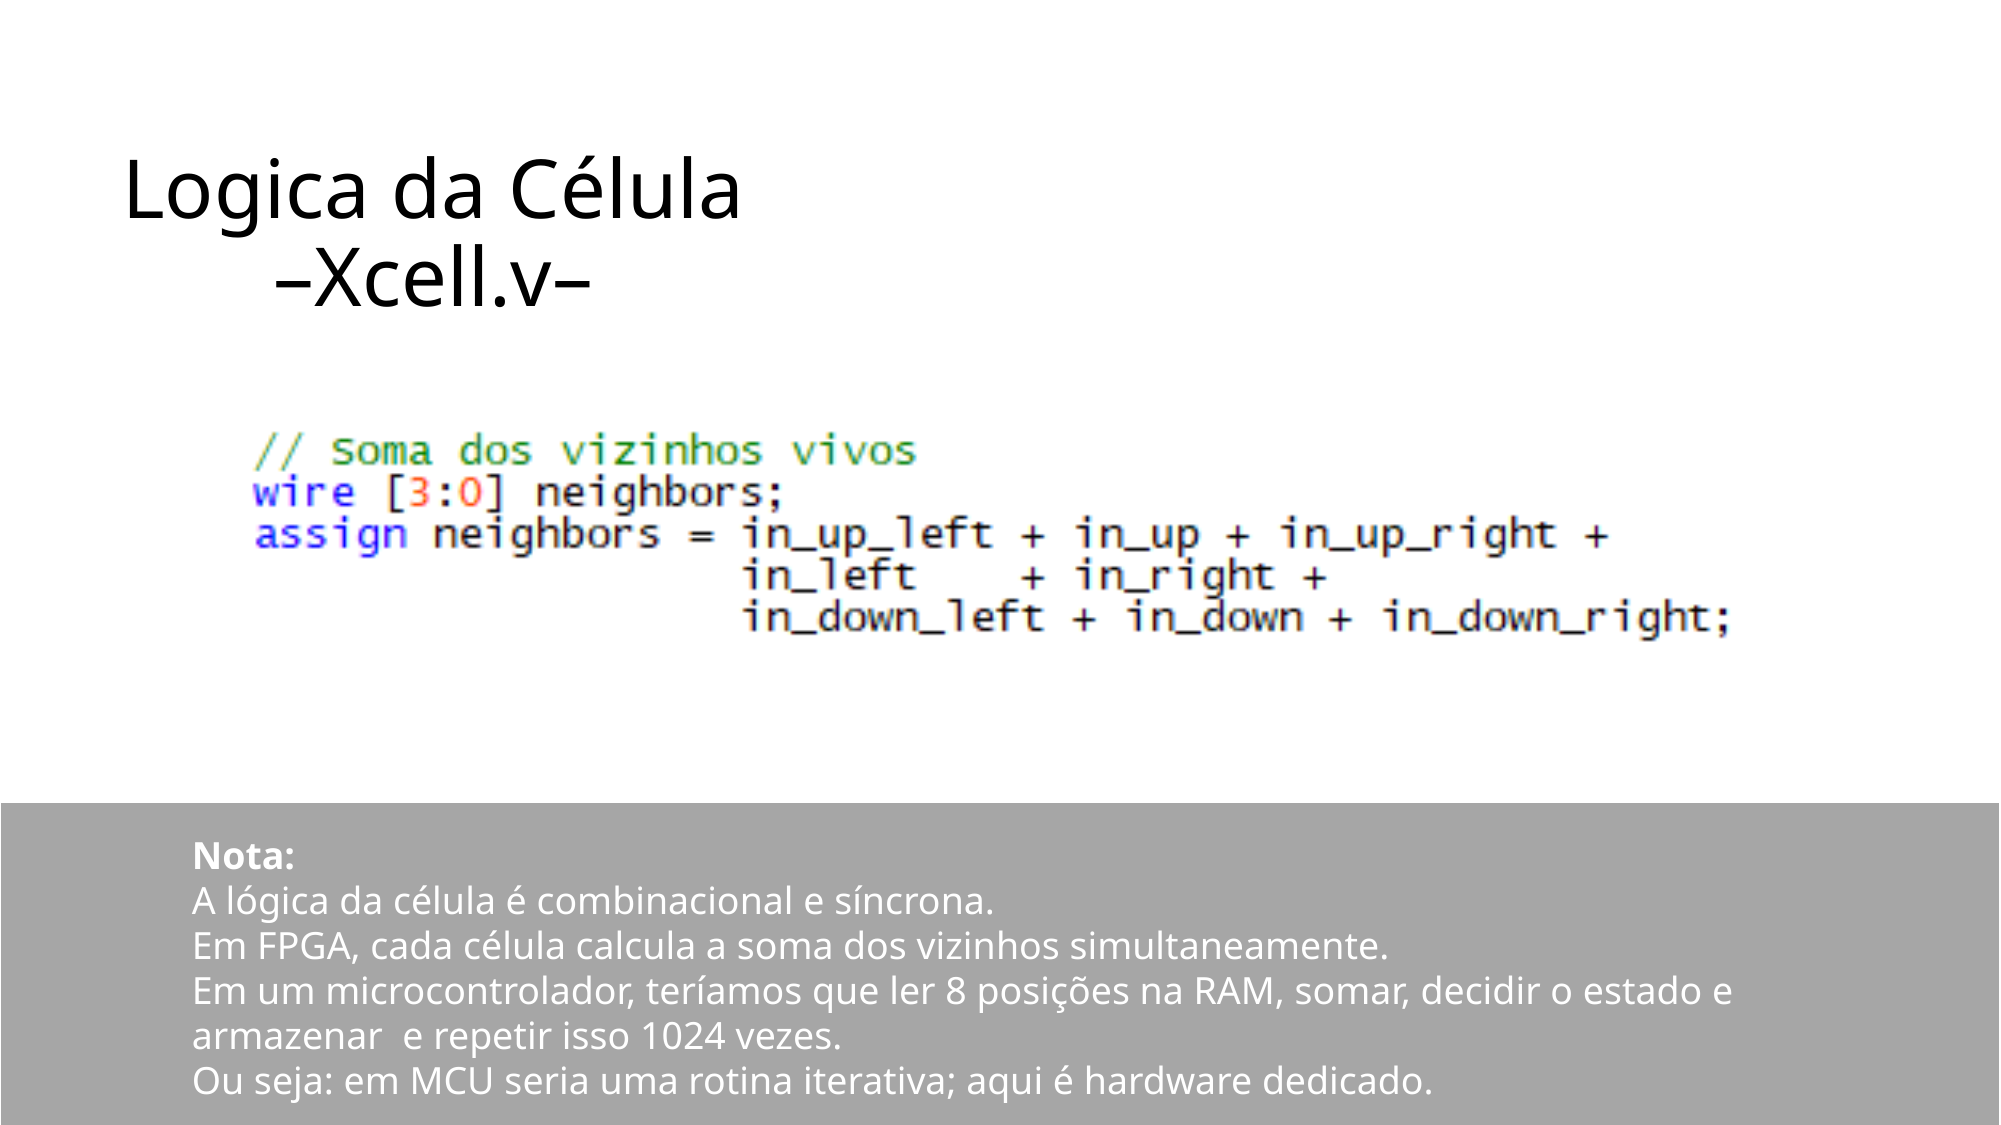

# Logica da Célula –Xcell.v–
Nota:
A lógica da célula é combinacional e síncrona.
Em FPGA, cada célula calcula a soma dos vizinhos simultaneamente.
Em um microcontrolador, teríamos que ler 8 posições na RAM, somar, decidir o estado e armazenar  e repetir isso 1024 vezes.
Ou seja: em MCU seria uma rotina iterativa; aqui é hardware dedicado.